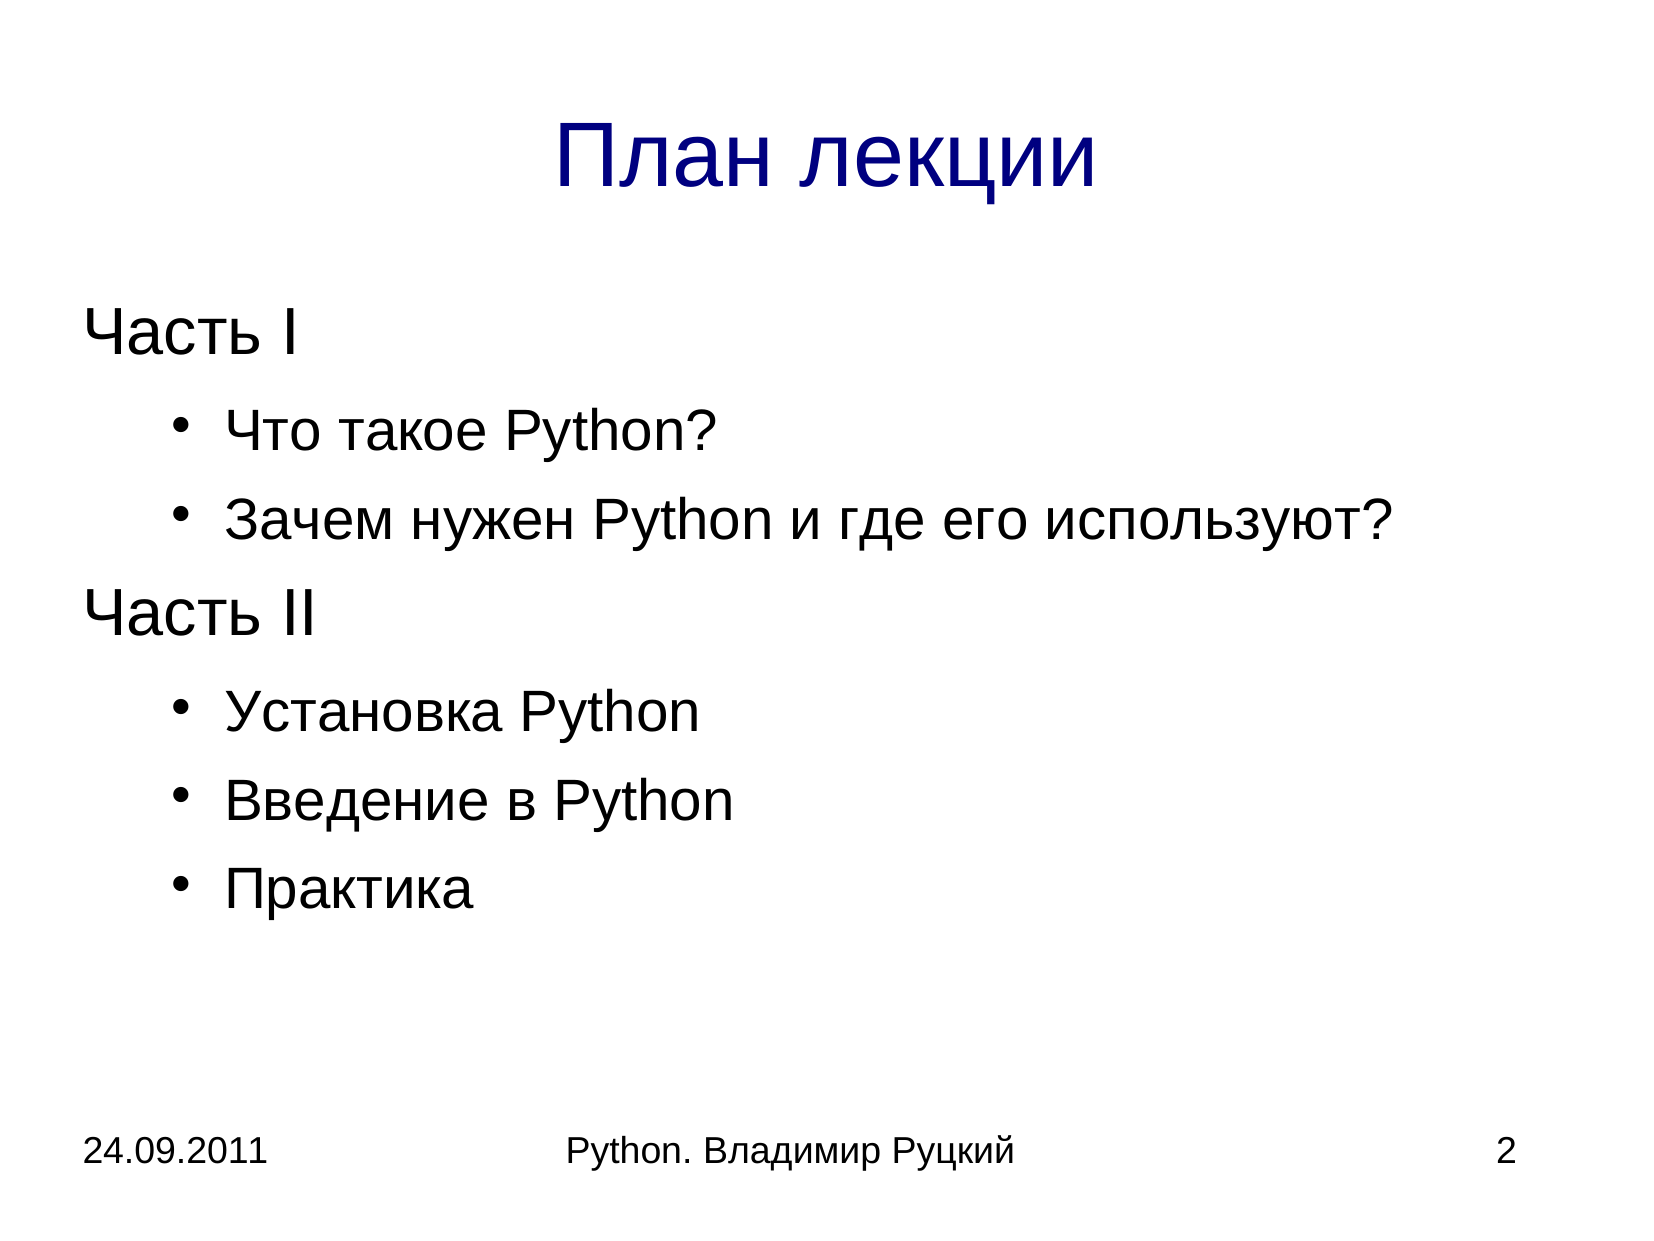

# План лекции
Часть I
Что такое Python?
Зачем нужен Python и где его используют?
Часть II
Установка Python
Введение в Python
Практика
24.09.2011
Python. Владимир Руцкий
2